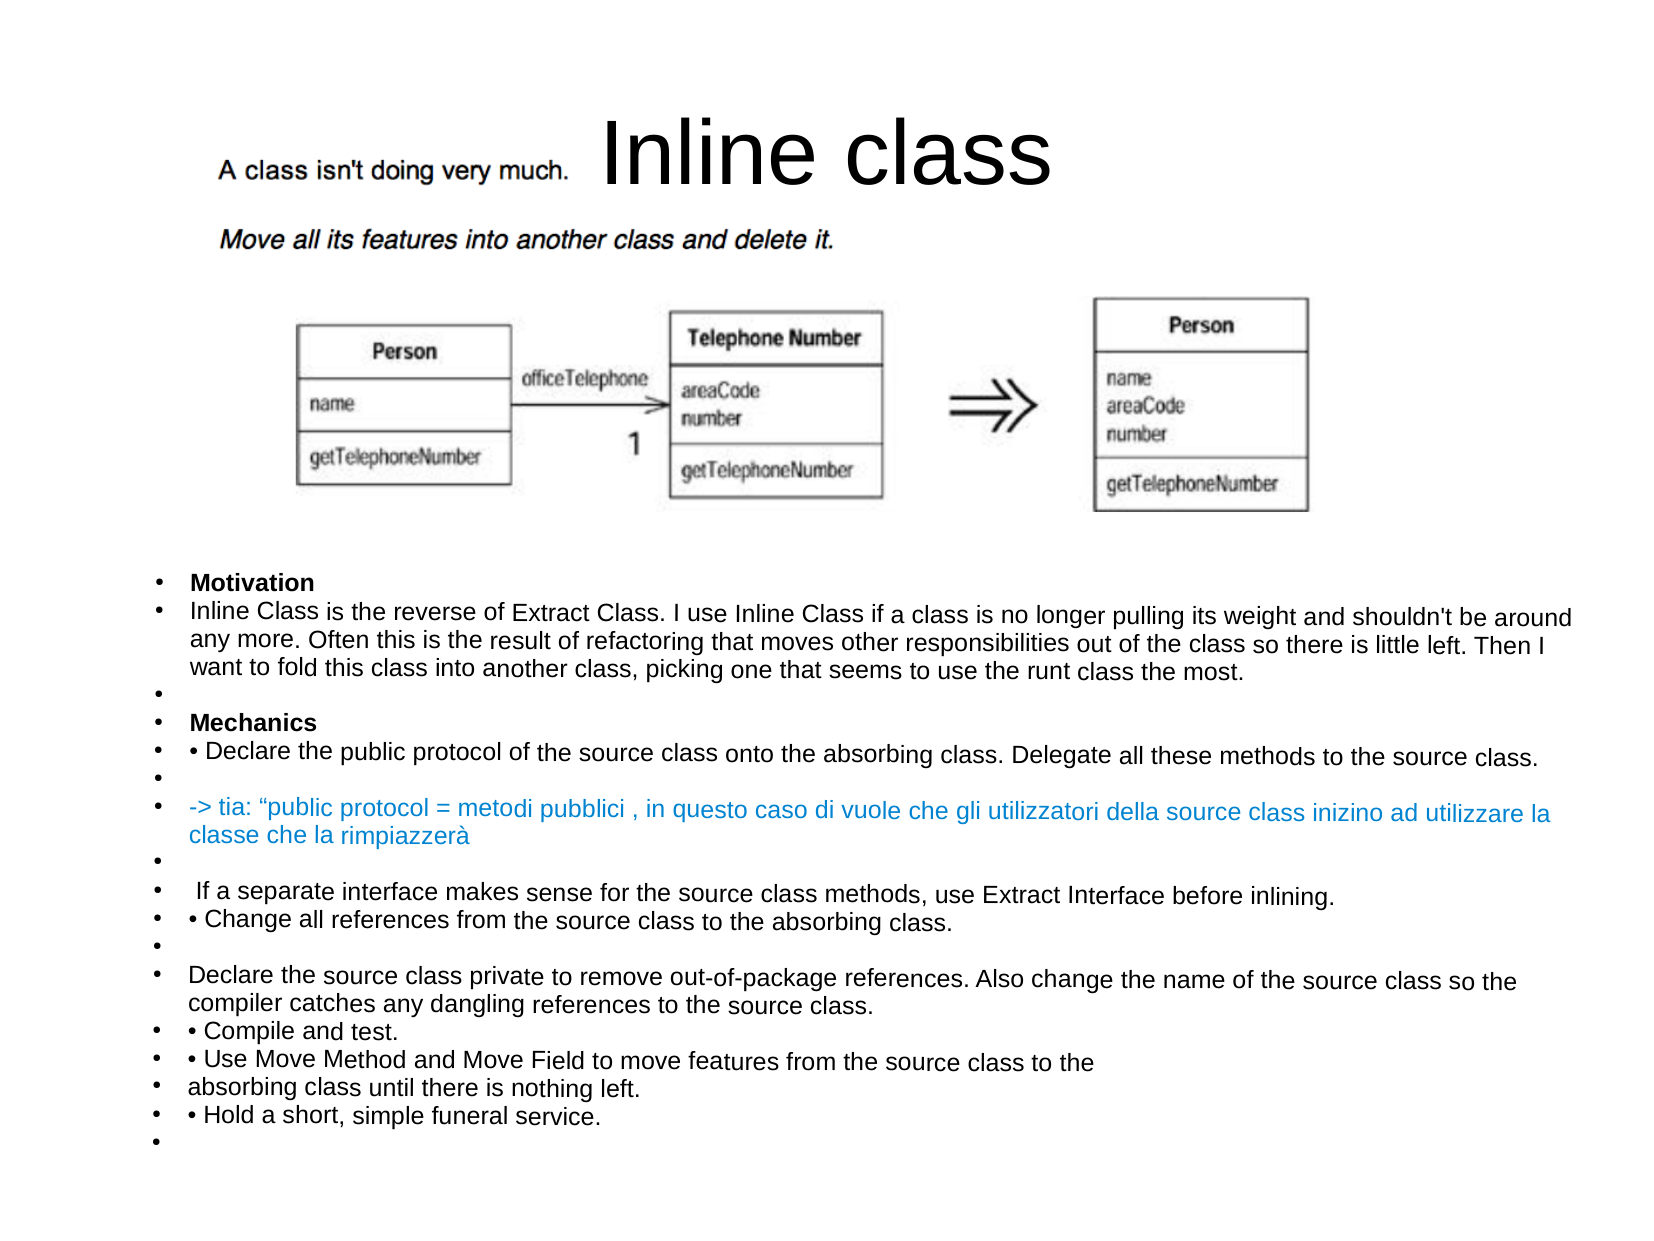

# Inline class
Motivation
Inline Class is the reverse of Extract Class. I use Inline Class if a class is no longer pulling its weight and shouldn't be around any more. Often this is the result of refactoring that moves other responsibilities out of the class so there is little left. Then I want to fold this class into another class, picking one that seems to use the runt class the most.
Mechanics
• Declare the public protocol of the source class onto the absorbing class. Delegate all these methods to the source class.
-> tia: “public protocol = metodi pubblici , in questo caso di vuole che gli utilizzatori della source class inizino ad utilizzare la classe che la rimpiazzerà
 If a separate interface makes sense for the source class methods, use Extract Interface before inlining.
• Change all references from the source class to the absorbing class.
Declare the source class private to remove out-of-package references. Also change the name of the source class so the compiler catches any dangling references to the source class.
• Compile and test.
• Use Move Method and Move Field to move features from the source class to the
absorbing class until there is nothing left.
• Hold a short, simple funeral service.